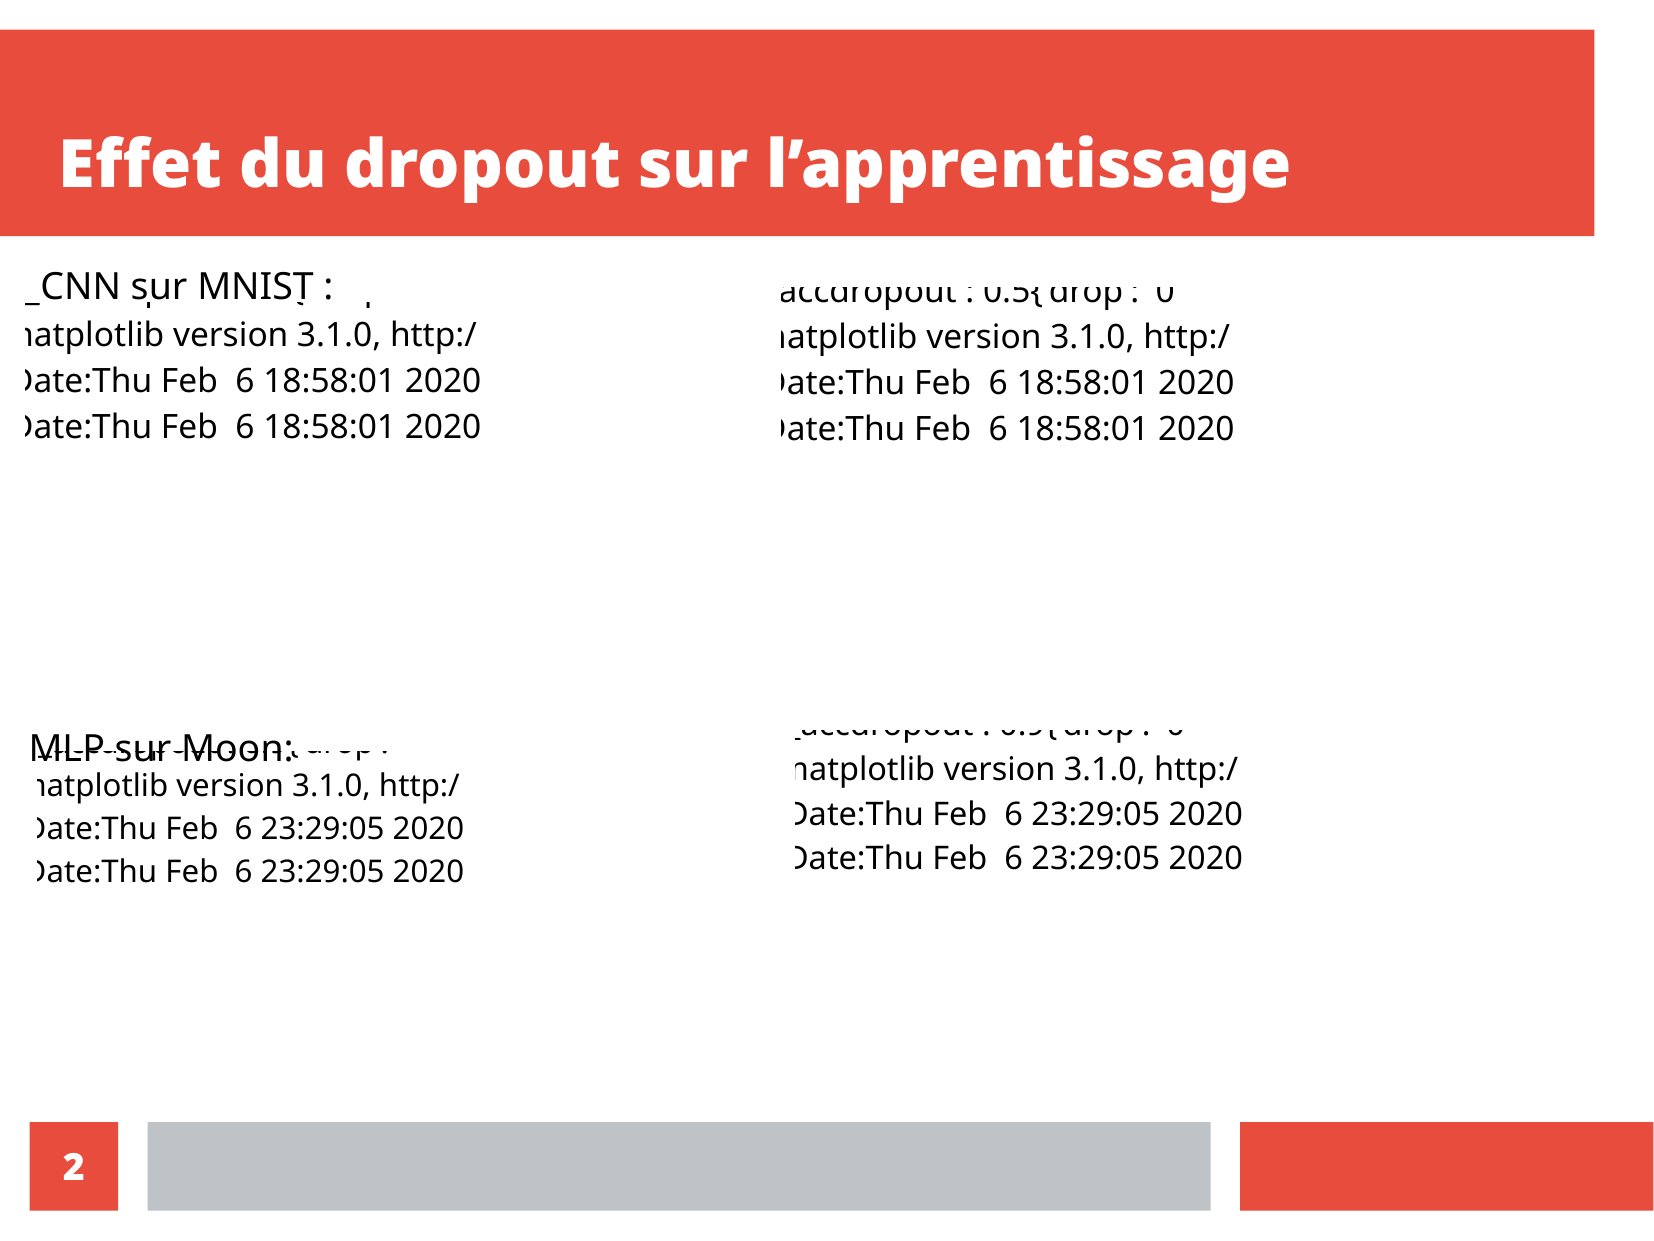

# Effet du dropout sur l’apprentissage
CNN sur MNIST :
MLP sur Moon:
2